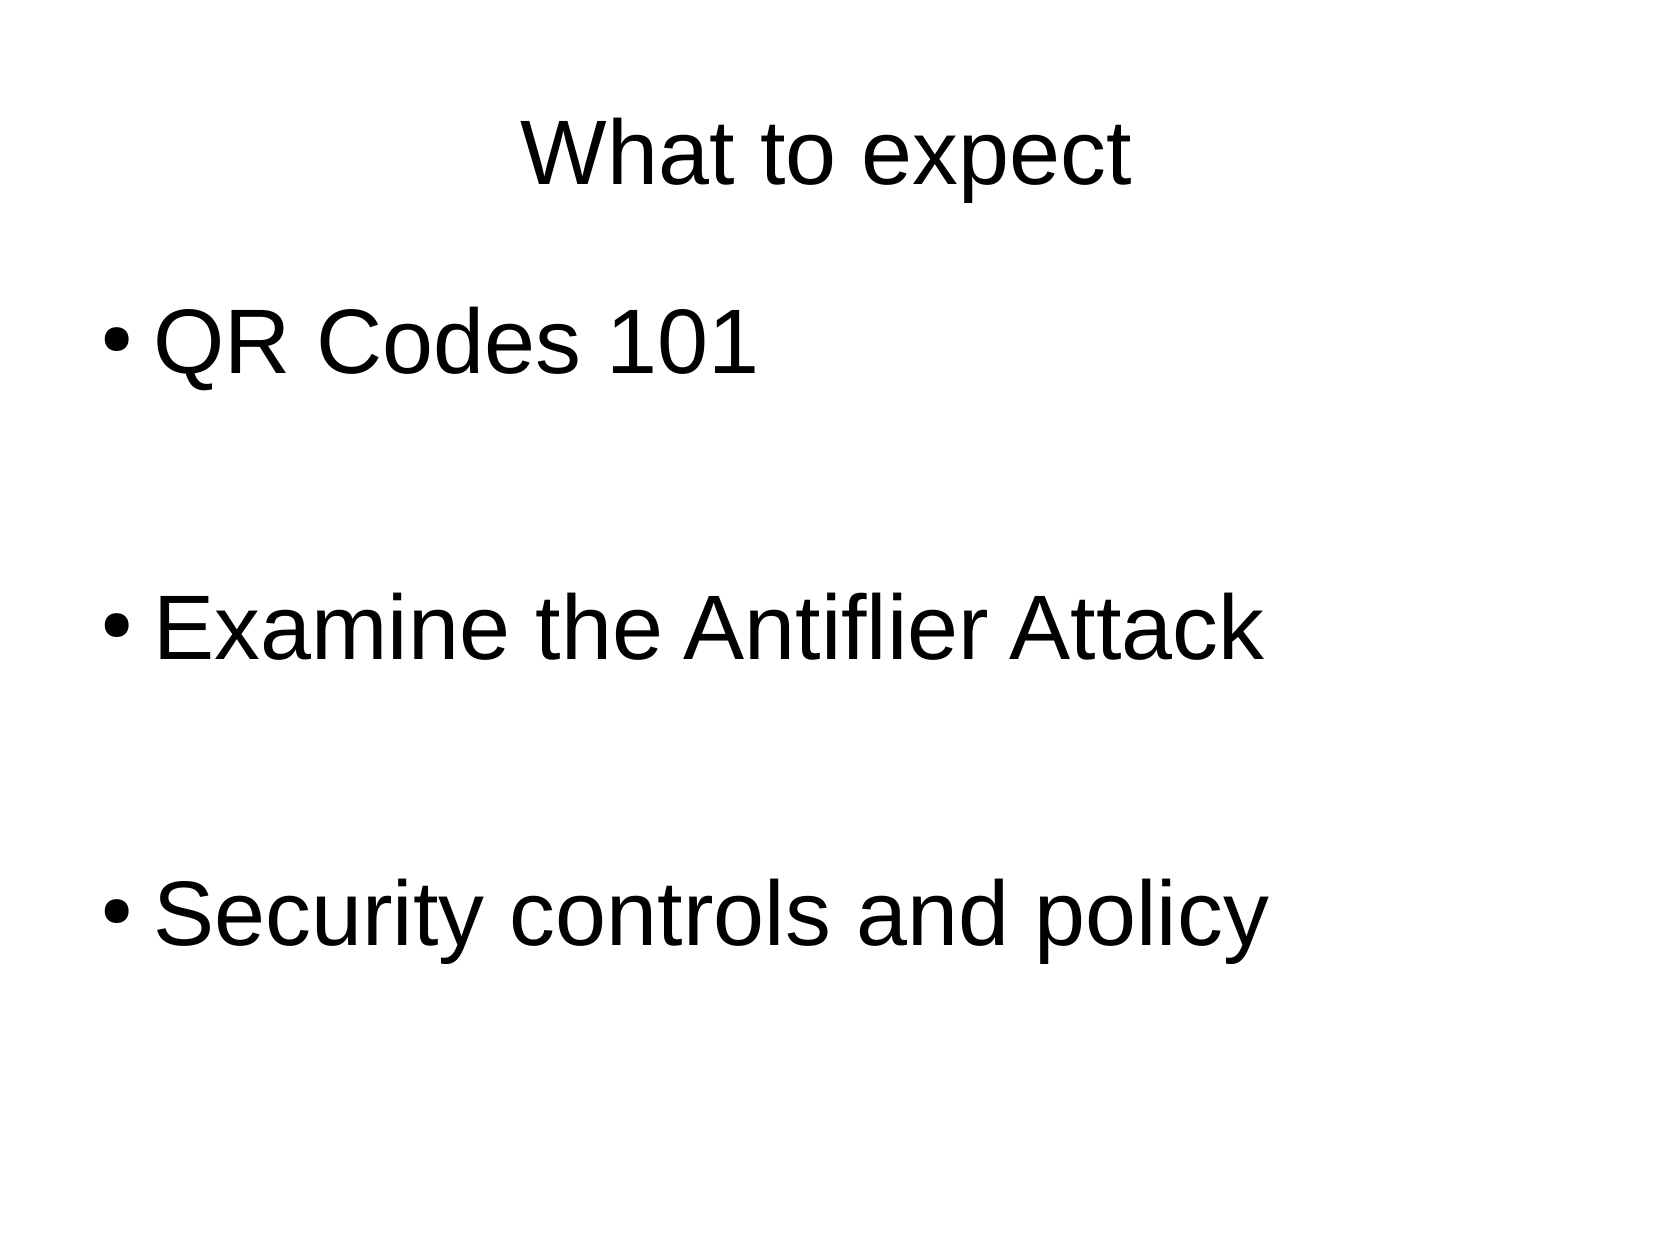

# What to expect
QR Codes 101
Examine the Antiflier Attack
Security controls and policy